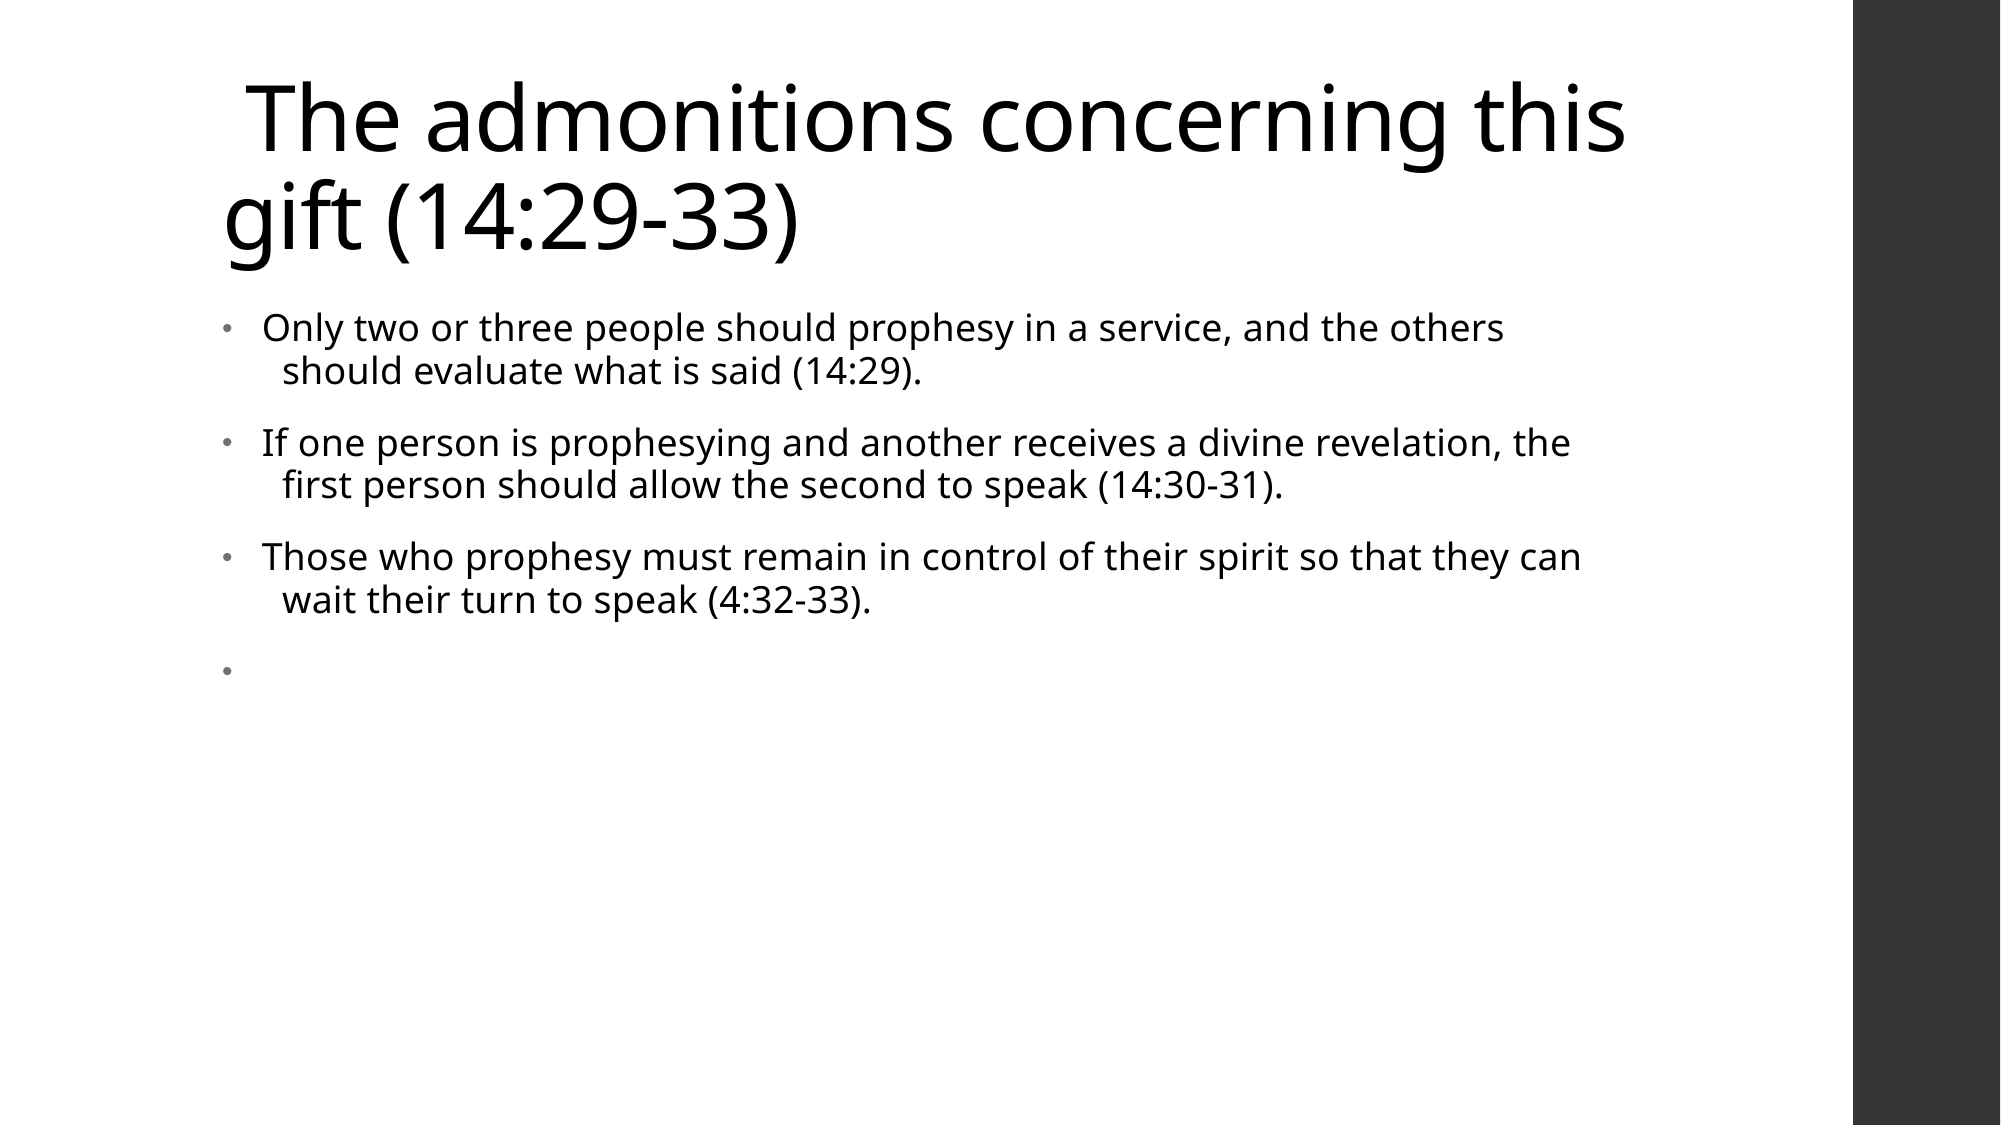

# The admonitions concerning this gift (14:29-33)
 Only two or three people should prophesy in a service, and the others should evaluate what is said (14:29).
 If one person is prophesying and another receives a divine revelation, the first person should allow the second to speak (14:30-31).
 Those who prophesy must remain in control of their spirit so that they can wait their turn to speak (4:32-33).